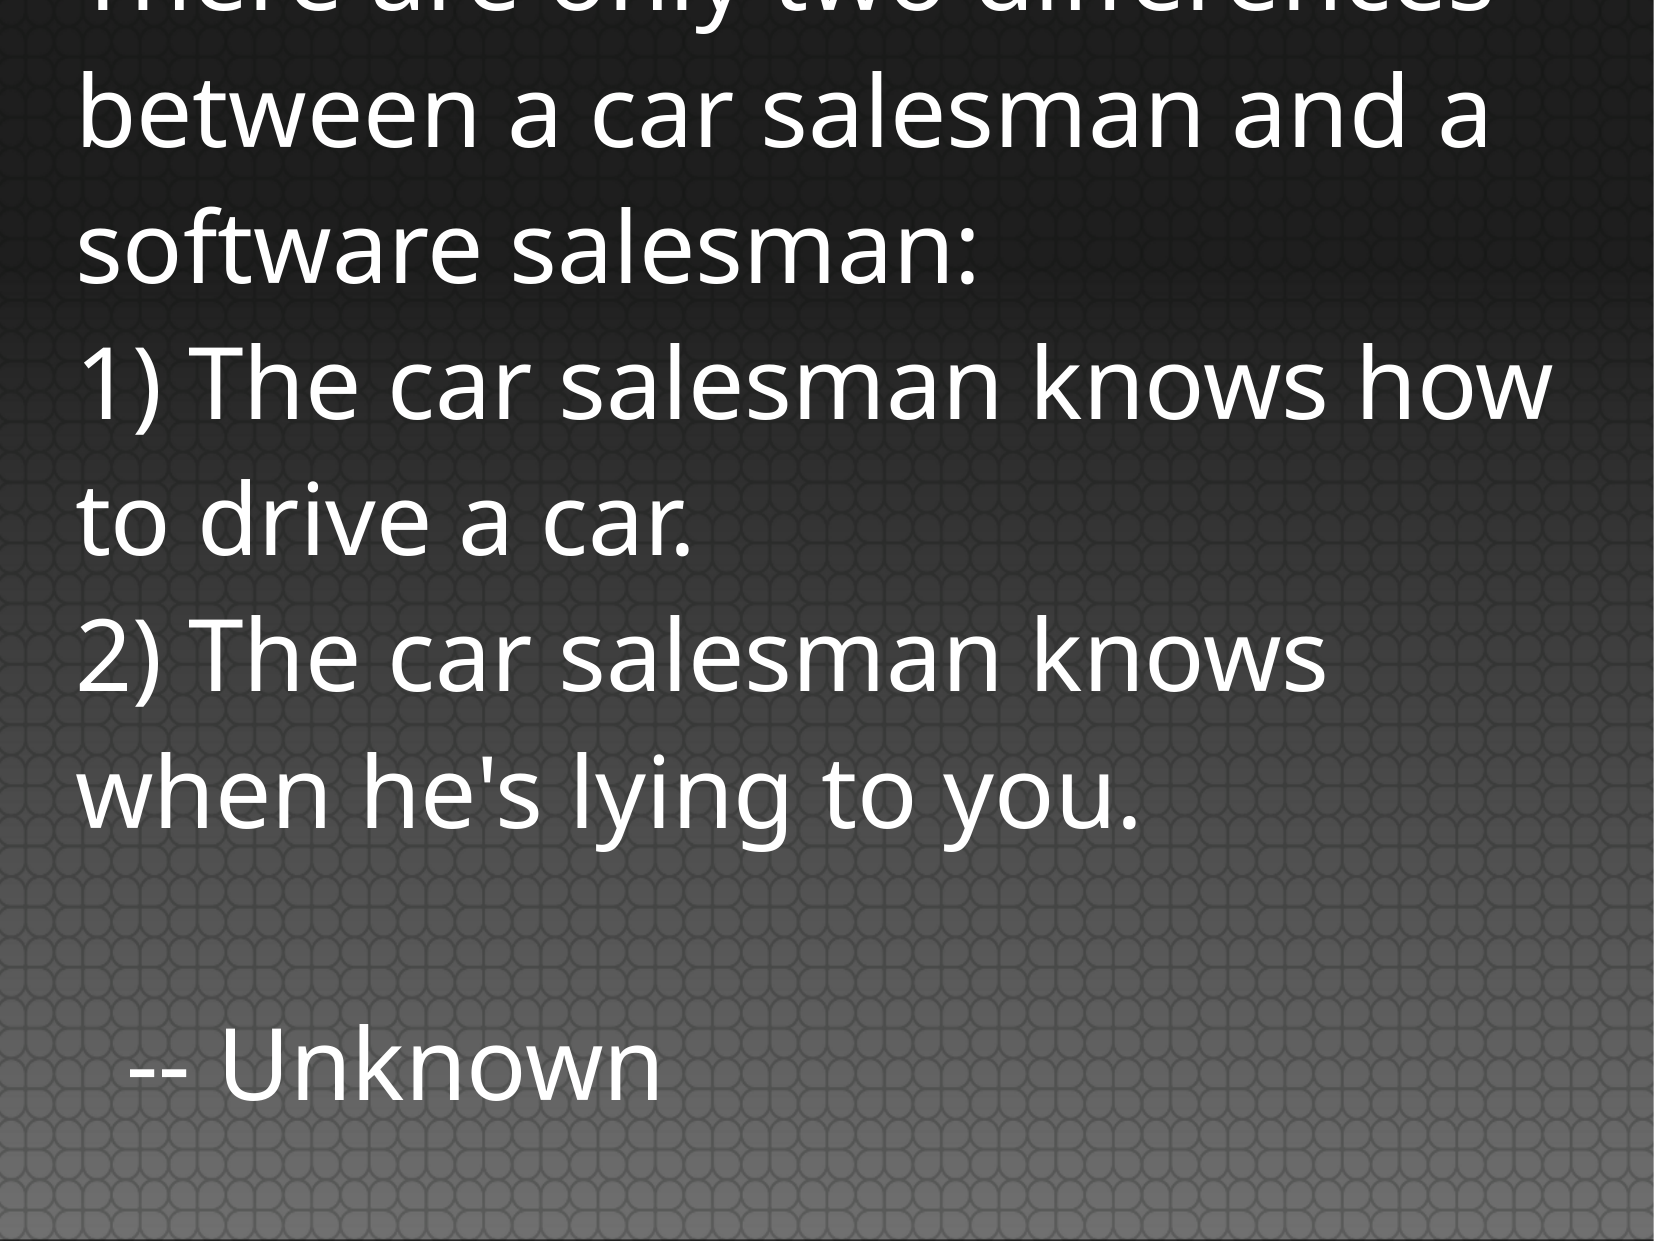

# There are only two differences between a car salesman and a software salesman: 1) The car salesman knows how to drive a car. 2) The car salesman knows when he's lying to you. -- Unknown